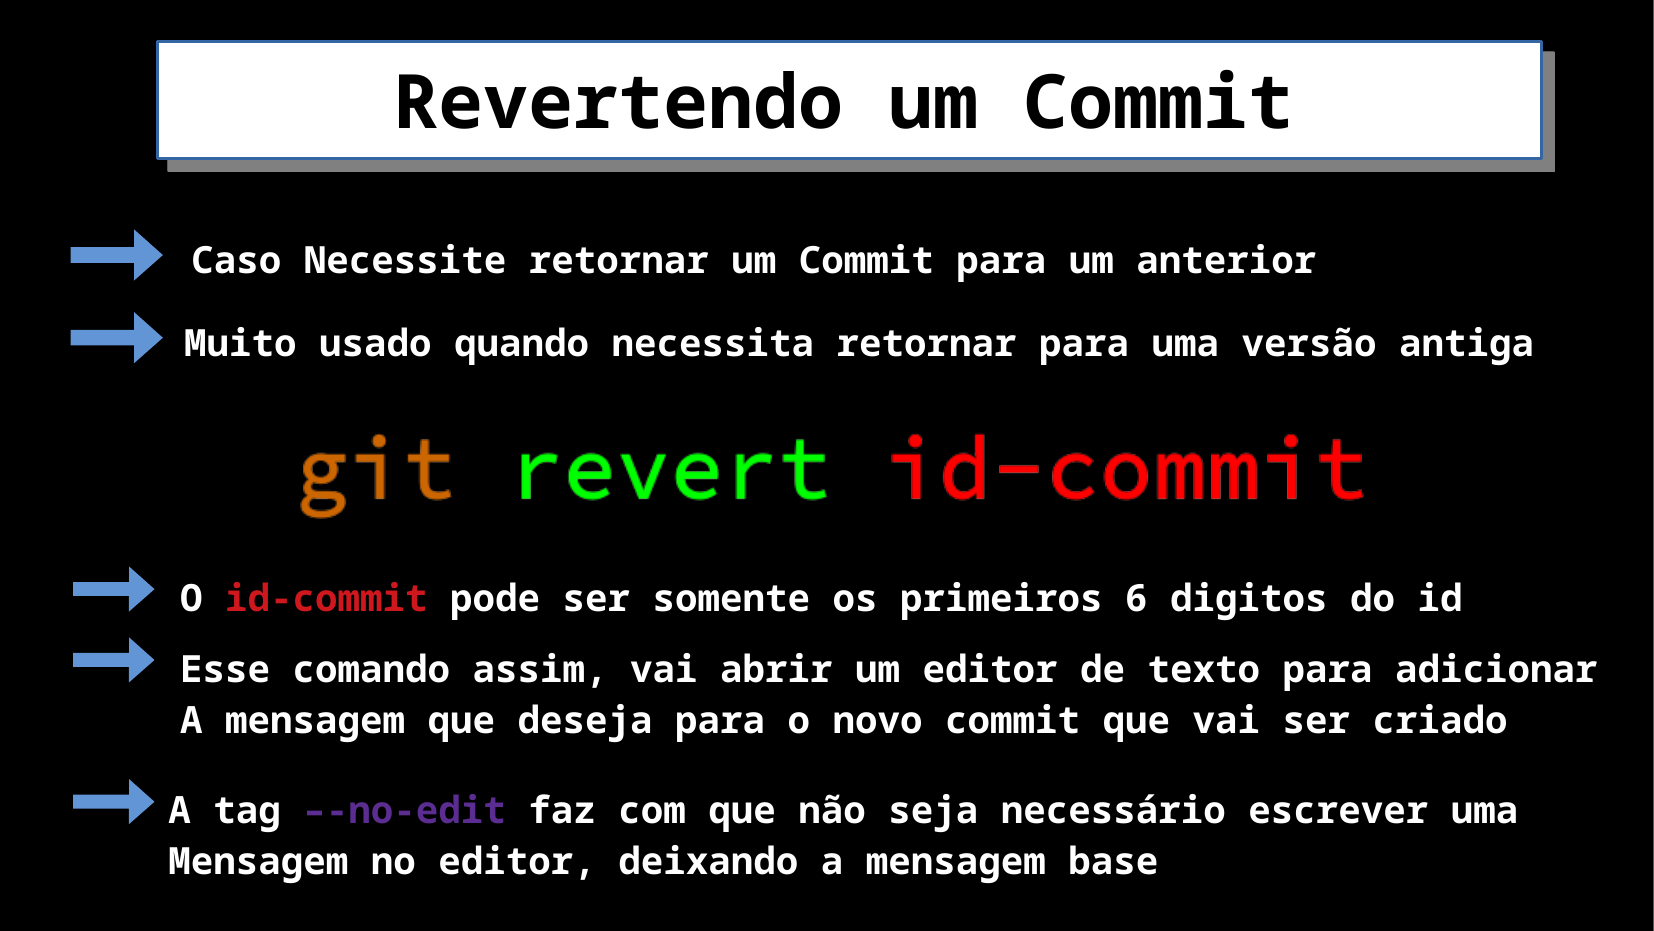

Revertendo um Commit
Caso Necessite retornar um Commit para um anterior
Muito usado quando necessita retornar para uma versão antiga
O id-commit pode ser somente os primeiros 6 digitos do id
Esse comando assim, vai abrir um editor de texto para adicionar
A mensagem que deseja para o novo commit que vai ser criado
A tag –-no-edit faz com que não seja necessário escrever uma
Mensagem no editor, deixando a mensagem base